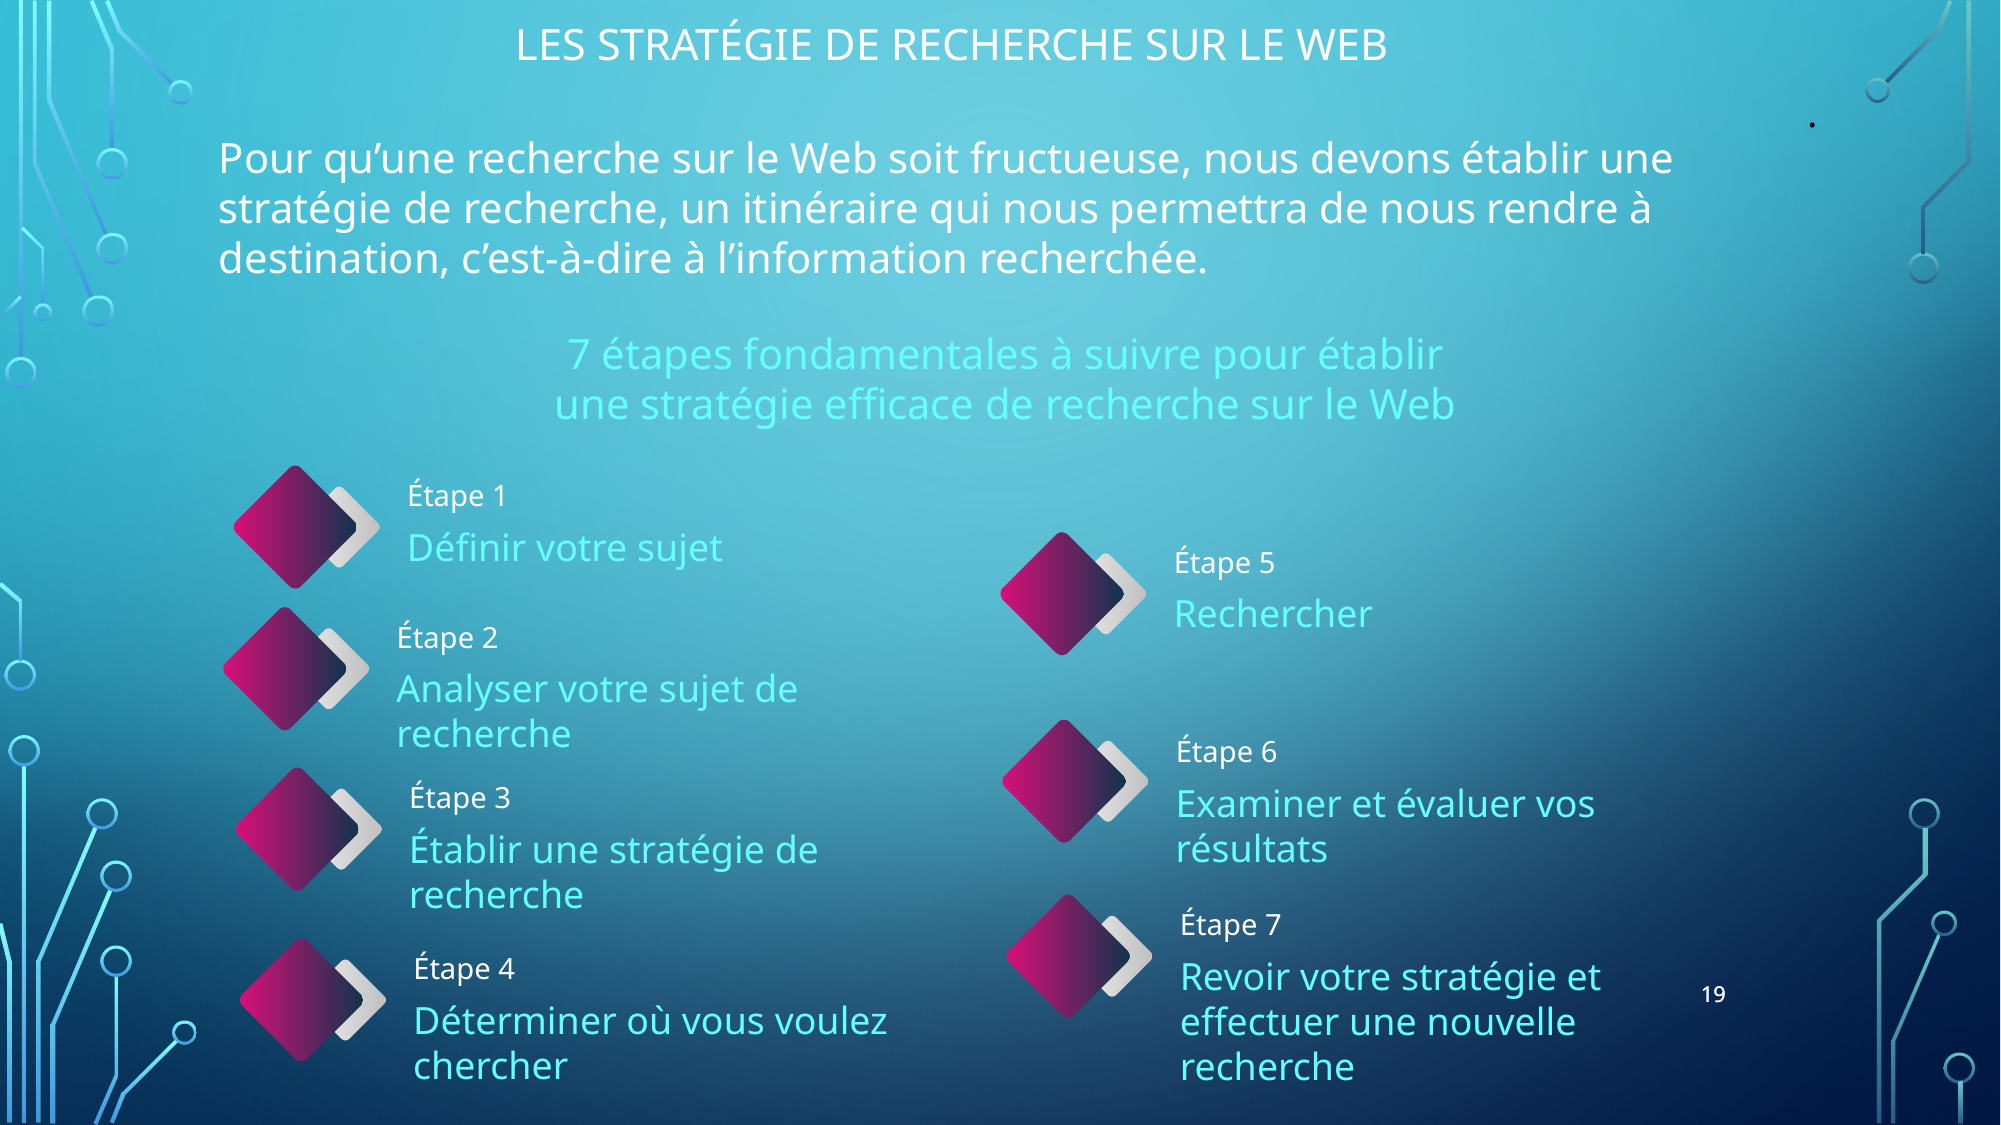

Les stratégie de recherche sur le web
.
Pour qu’une recherche sur le Web soit fructueuse, nous devons établir une stratégie de recherche, un itinéraire qui nous permettra de nous rendre à destination, c’est-à-dire à l’information recherchée.
7 étapes fondamentales à suivre pour établir une stratégie efficace de recherche sur le Web
Étape 1
Définir votre sujet
Étape 5
Rechercher
Étape 2
Analyser votre sujet de recherche
Étape 6
Examiner et évaluer vos résultats
Étape 3
Établir une stratégie de recherche
Étape 7
Revoir votre stratégie et effectuer une nouvelle recherche
Étape 4
Déterminer où vous voulez chercher